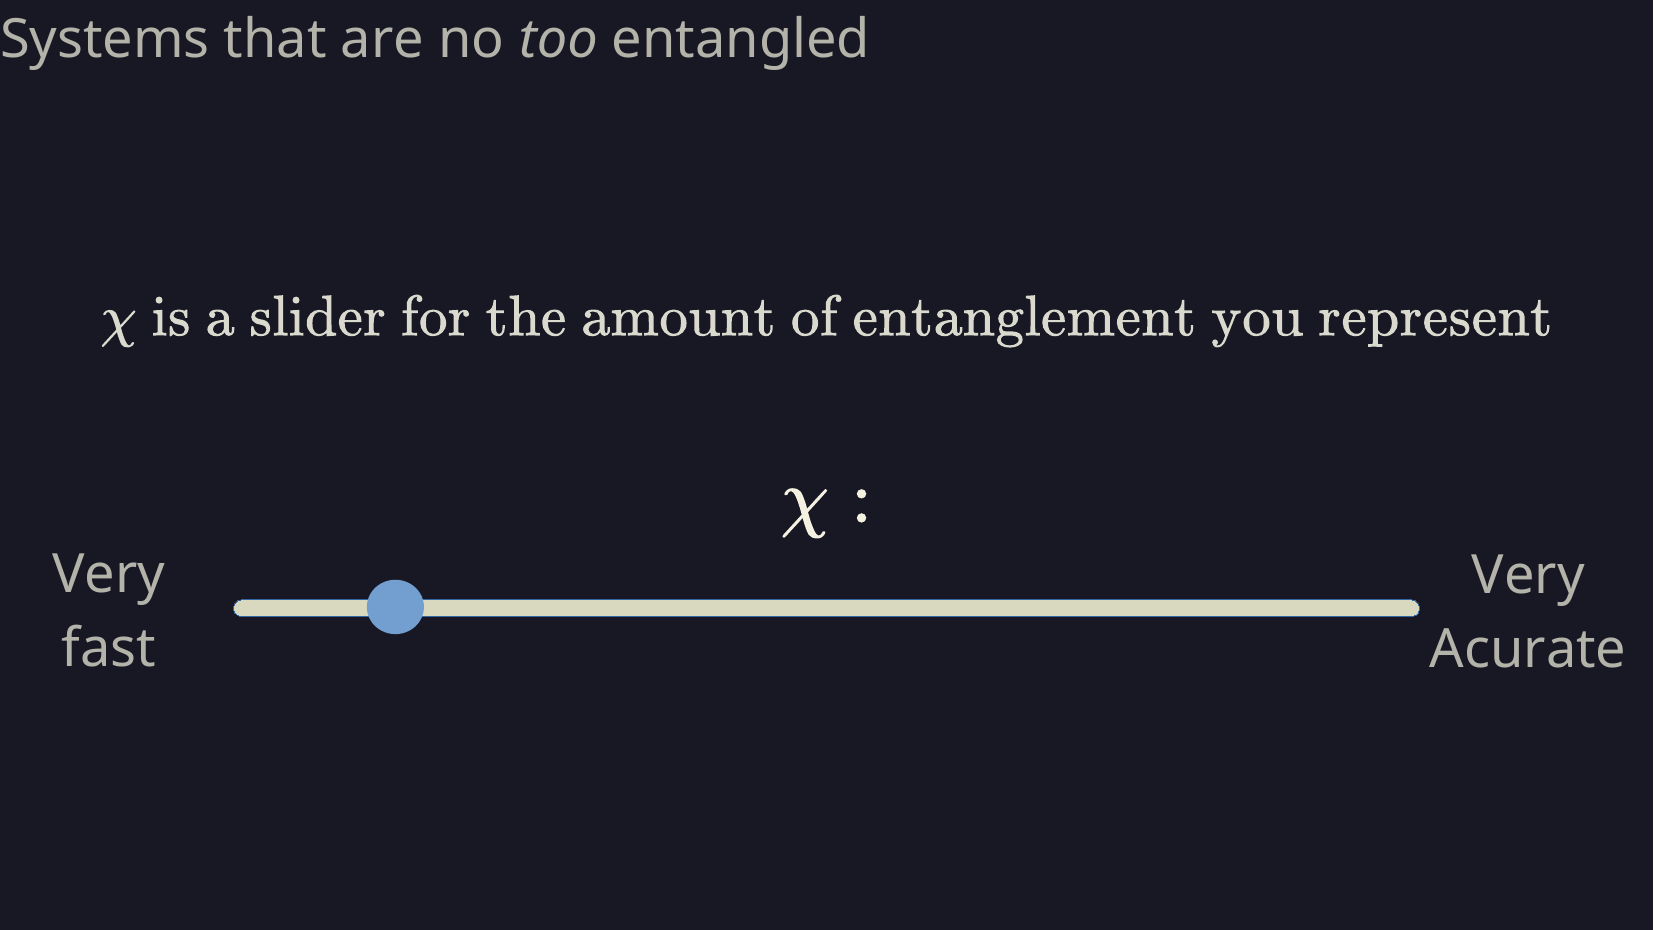

Systems that are no too entangled
Very
fast
Very
Acurate